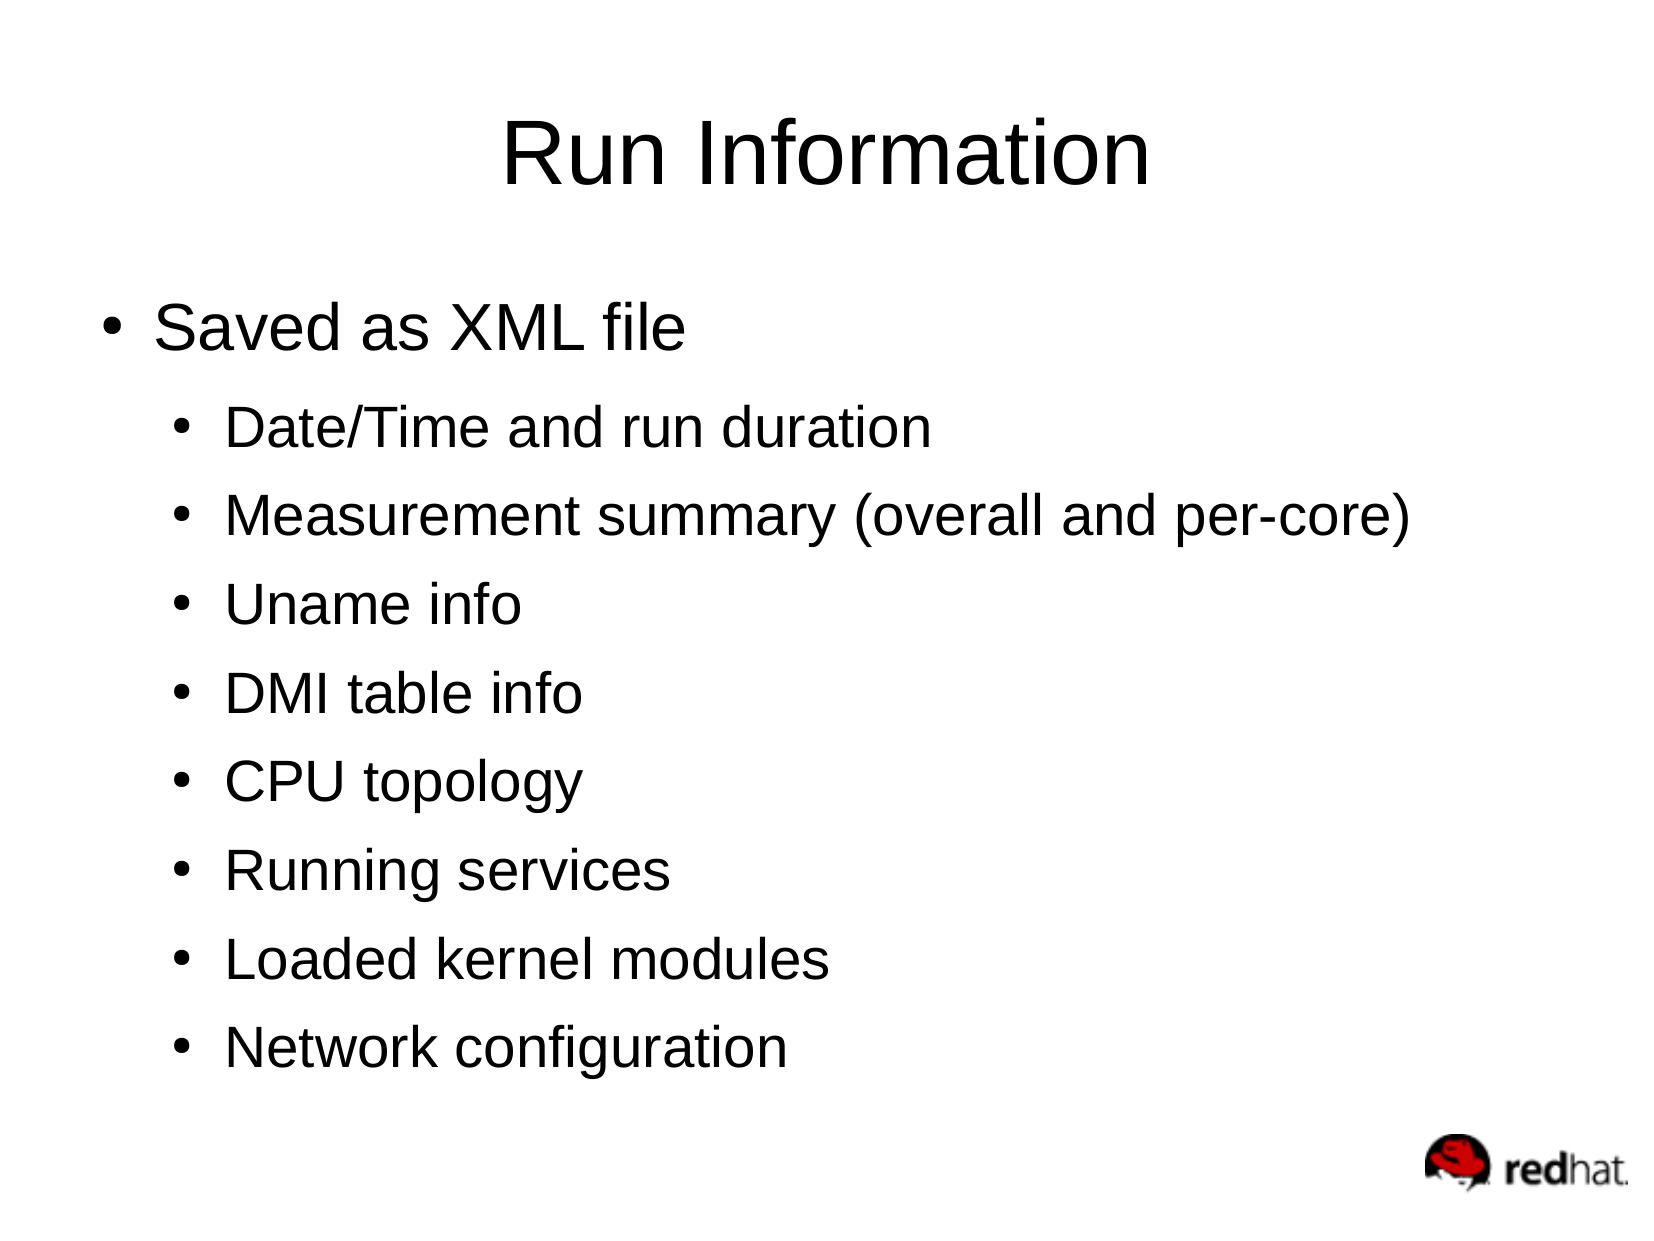

# Run Information
Saved as XML file
Date/Time and run duration
Measurement summary (overall and per-core)
Uname info
DMI table info
CPU topology
Running services
Loaded kernel modules
Network configuration